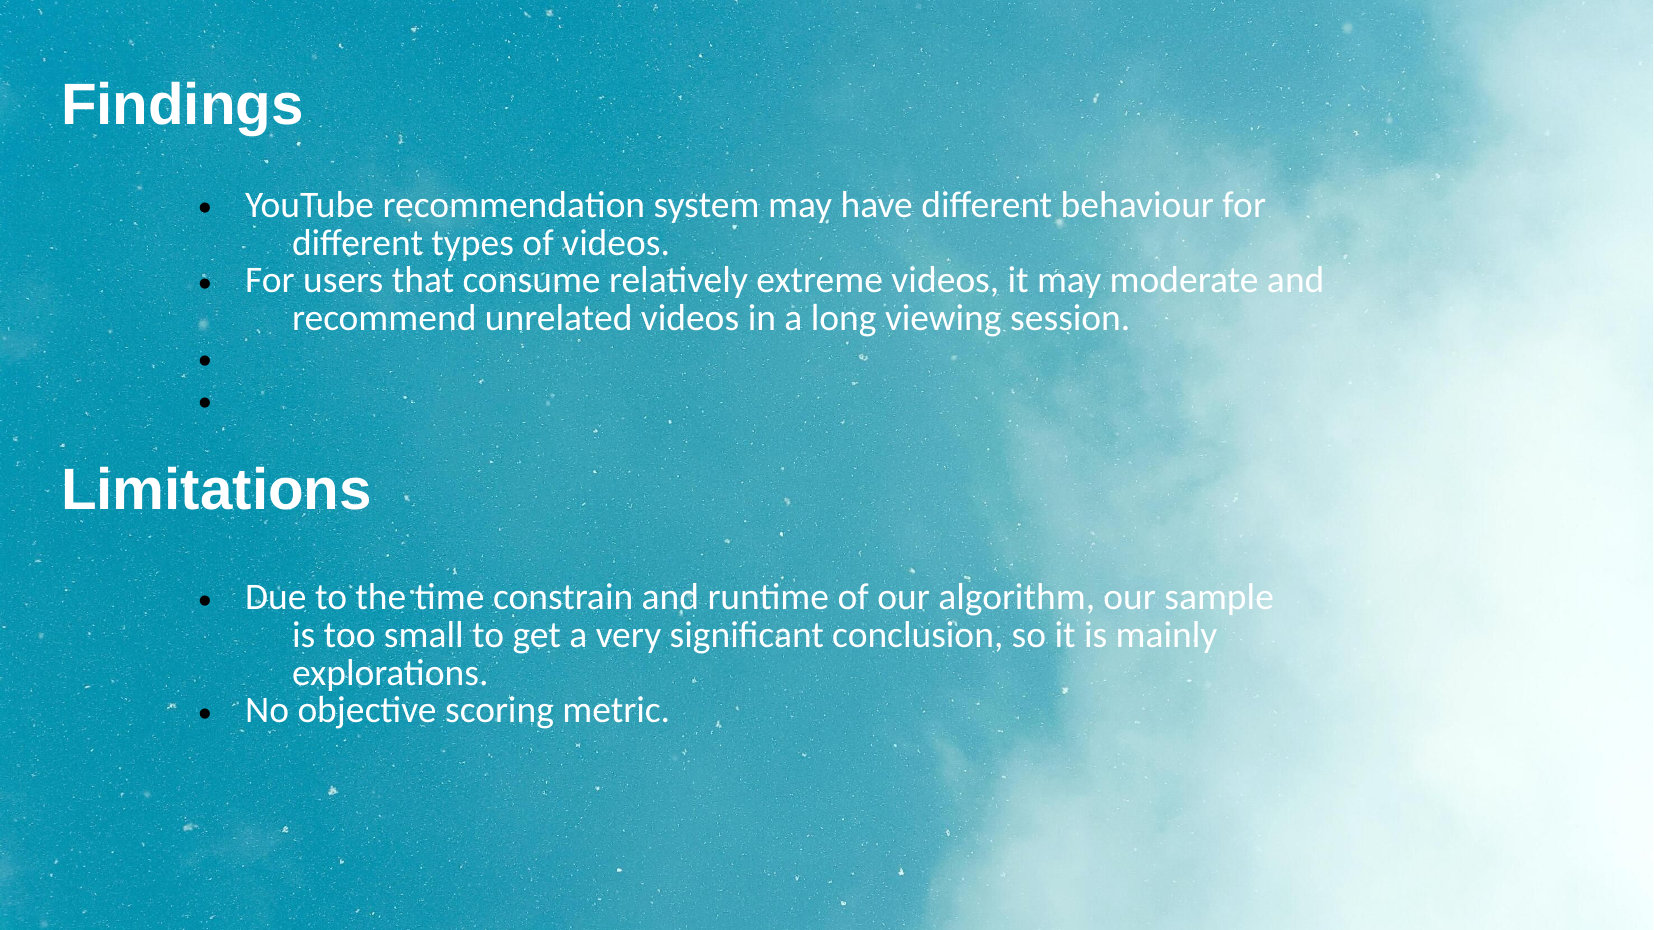

Findings
YouTube recommendation system may have different behaviour for different types of videos.
For users that consume relatively extreme videos, it may moderate and recommend unrelated videos in a long viewing session.
Limitations
Due to the time constrain and runtime of our algorithm, our sample is too small to get a very significant conclusion, so it is mainly explorations.
No objective scoring metric.